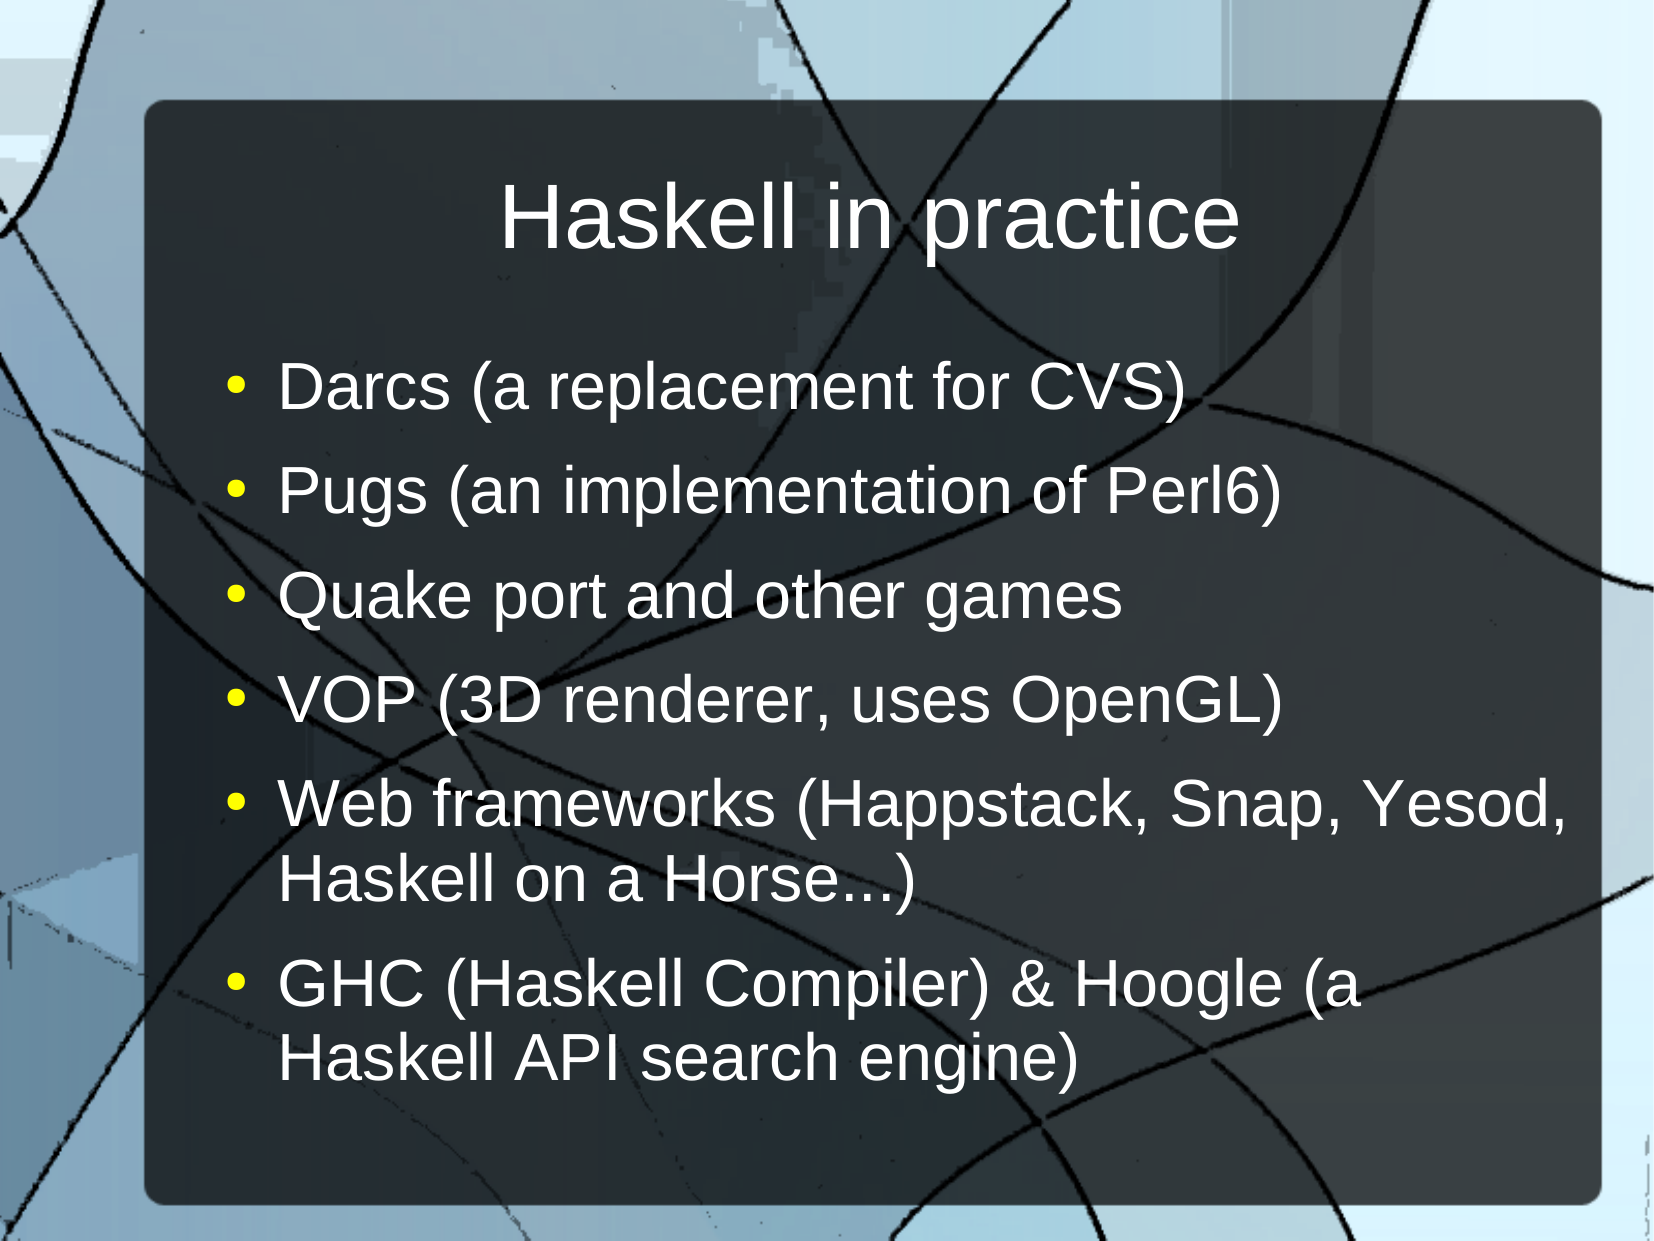

# Haskell in practice
Darcs (a replacement for CVS)
Pugs (an implementation of Perl6)
Quake port and other games
VOP (3D renderer, uses OpenGL)
Web frameworks (Happstack, Snap, Yesod, Haskell on a Horse...)
GHC (Haskell Compiler) & Hoogle (a Haskell API search engine)